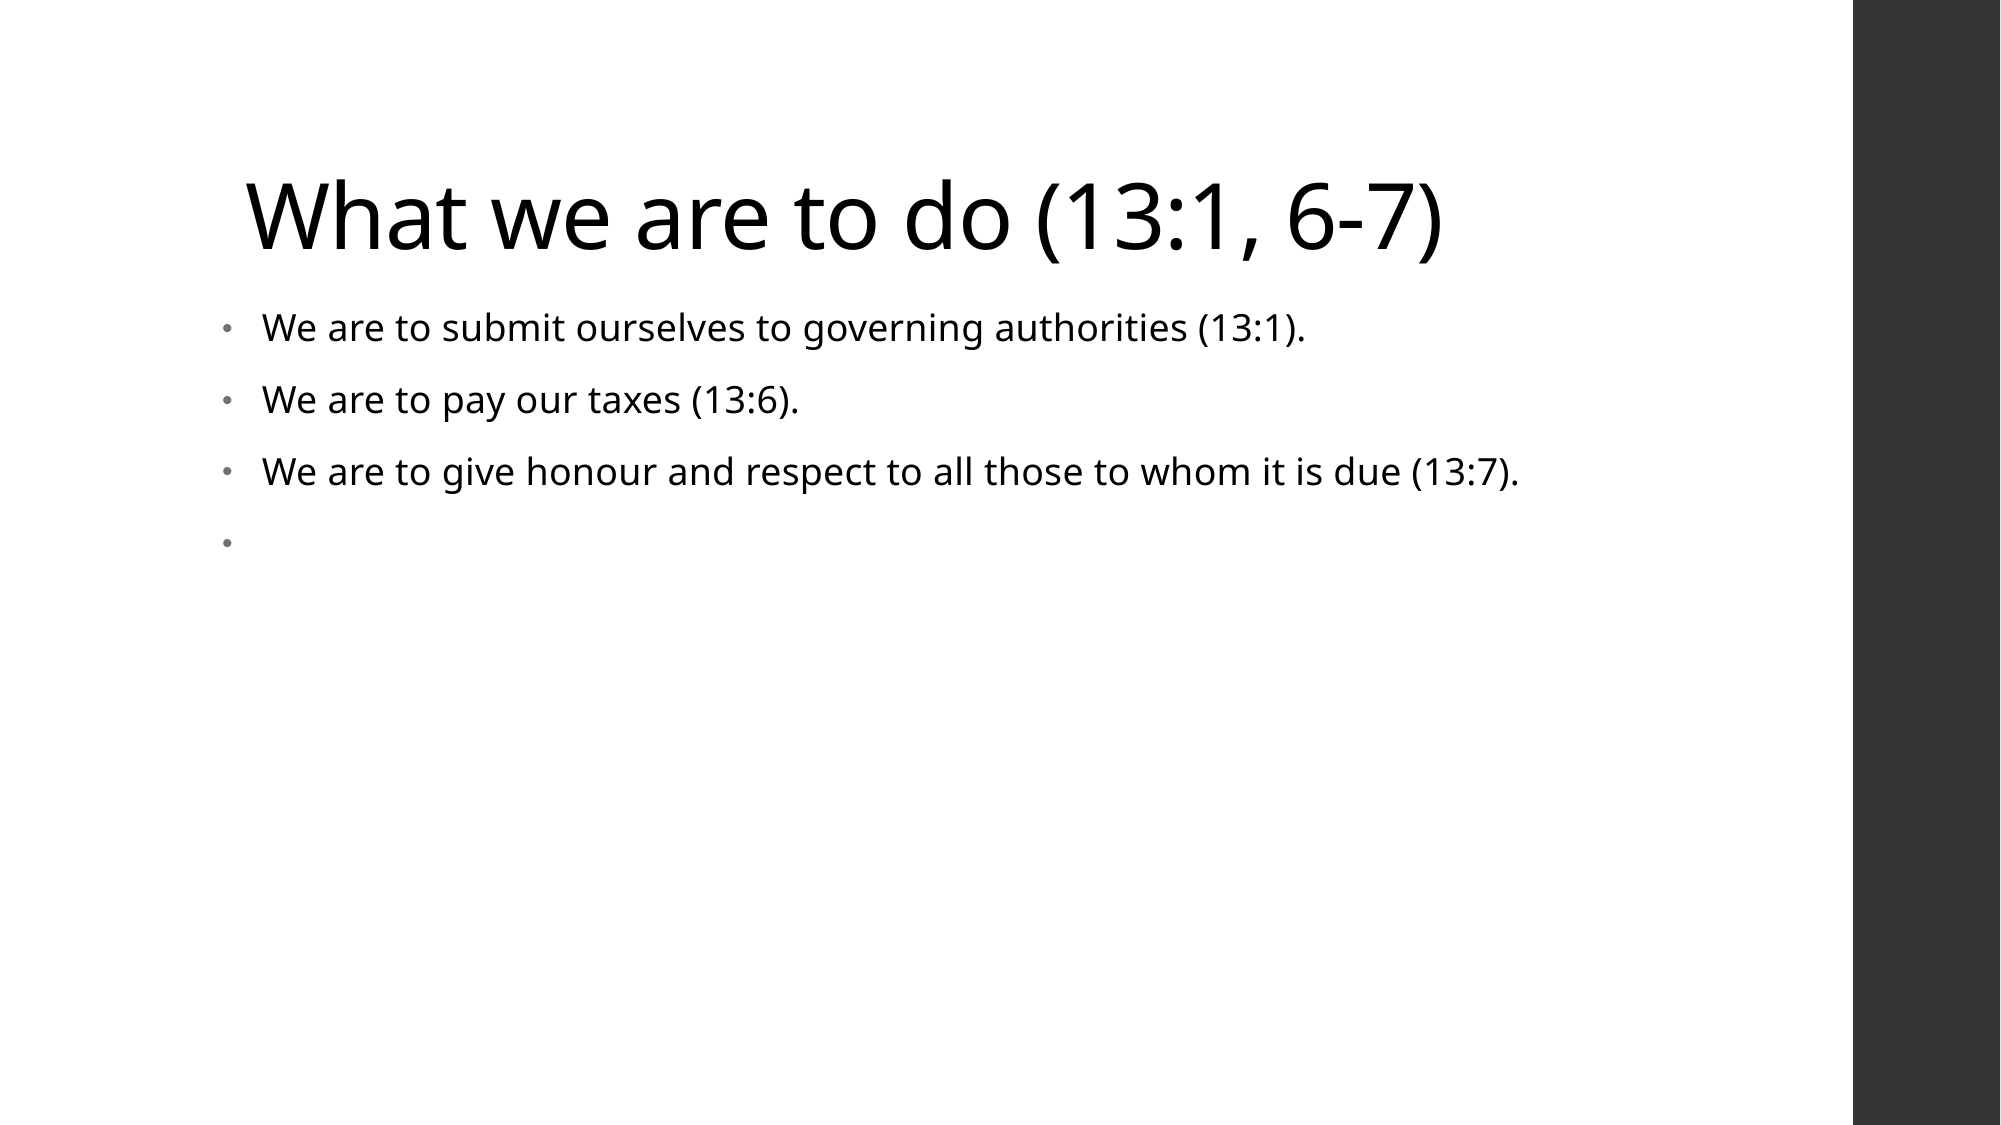

# What we are to do (13:1, 6-7)
 We are to submit ourselves to governing authorities (13:1).
 We are to pay our taxes (13:6).
 We are to give honour and respect to all those to whom it is due (13:7).